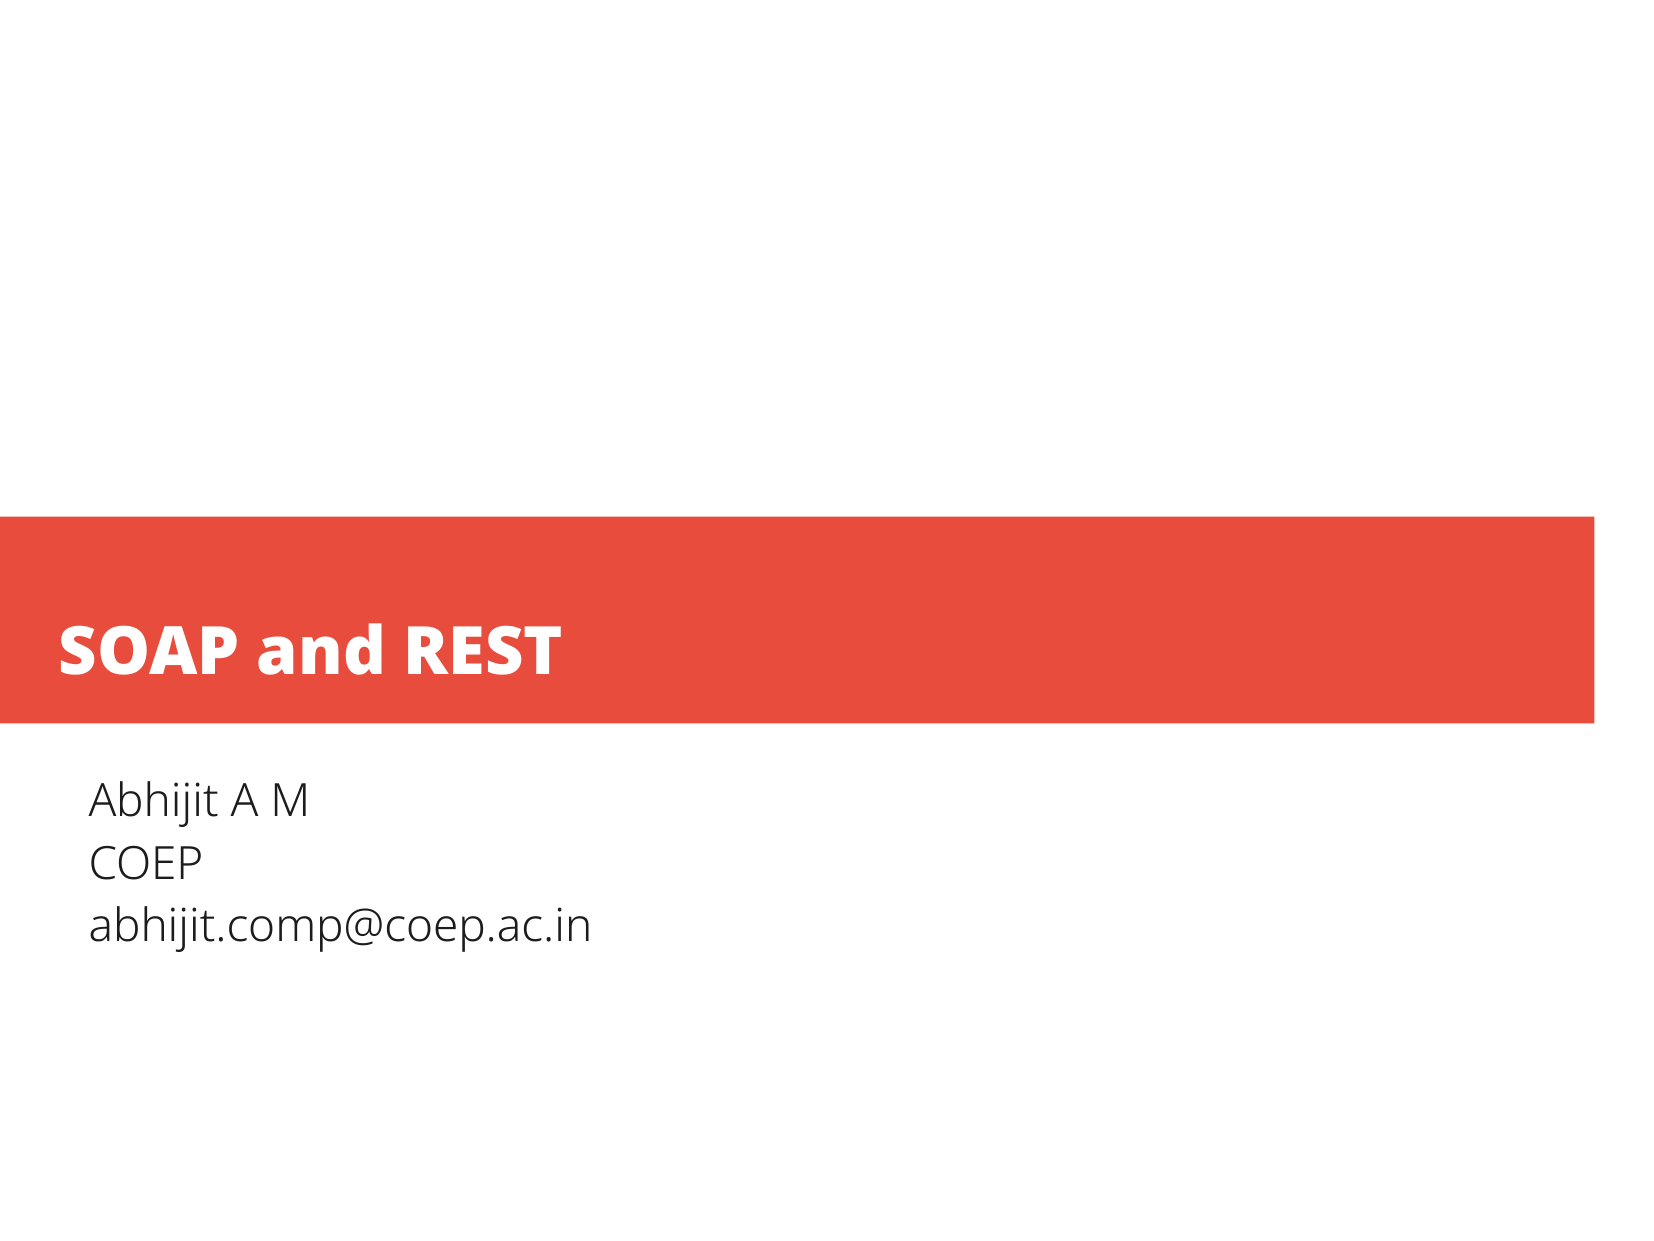

# SOAP and REST
Abhijit A M
COEP
abhijit.comp@coep.ac.in